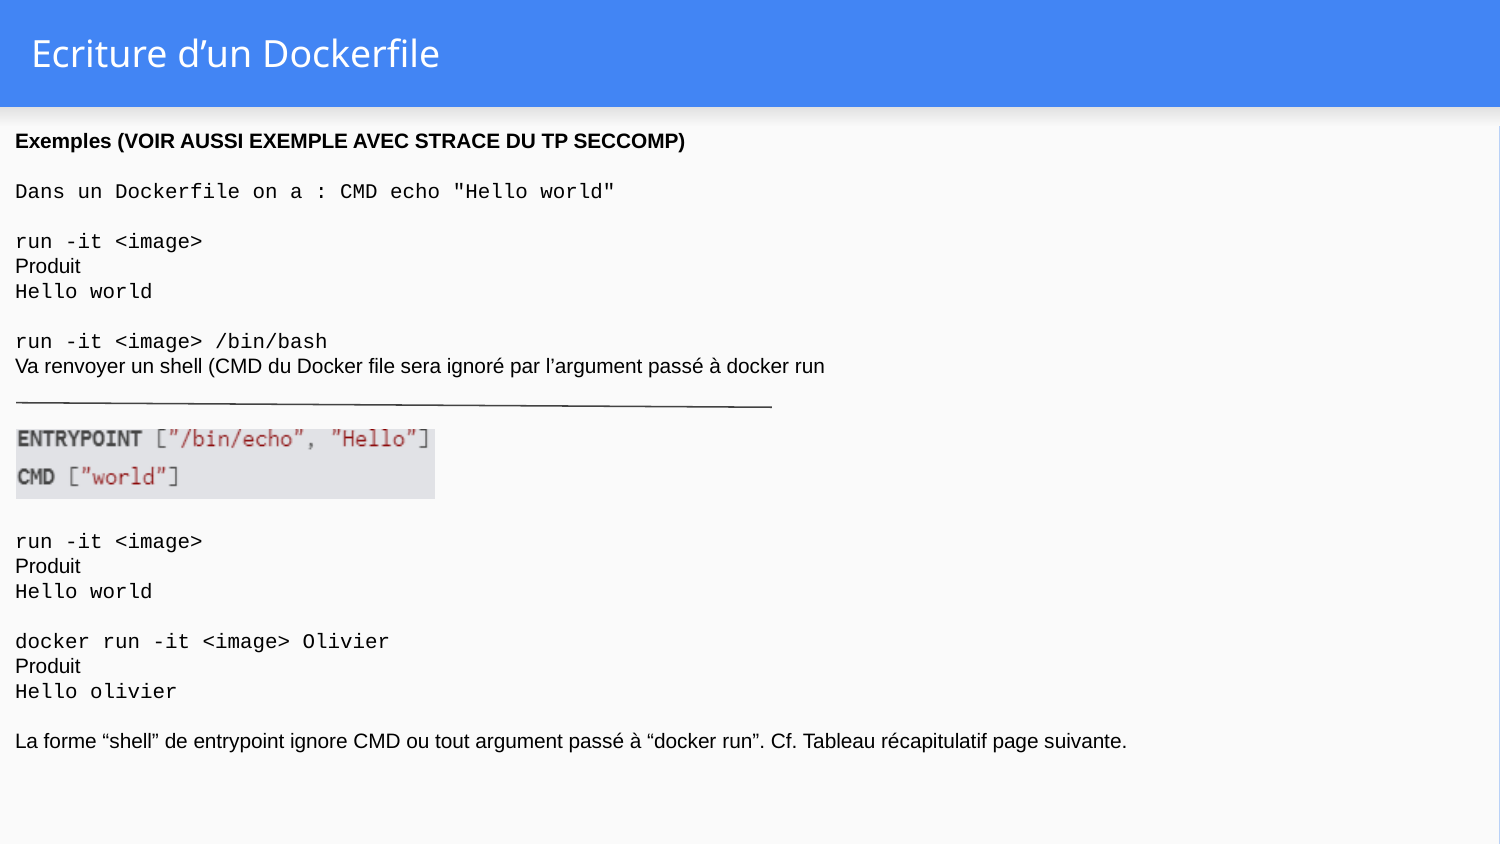

# Ecriture d’un Dockerfile
Exemples (VOIR AUSSI EXEMPLE AVEC STRACE DU TP SECCOMP)
Dans un Dockerfile on a : CMD echo "Hello world"
run -it <image>
Produit
Hello world
run -it <image> /bin/bash
Va renvoyer un shell (CMD du Docker file sera ignoré par l’argument passé à docker run
run -it <image>
Produit
Hello world
docker run -it <image> Olivier
Produit
Hello olivier
La forme “shell” de entrypoint ignore CMD ou tout argument passé à “docker run”. Cf. Tableau récapitulatif page suivante.